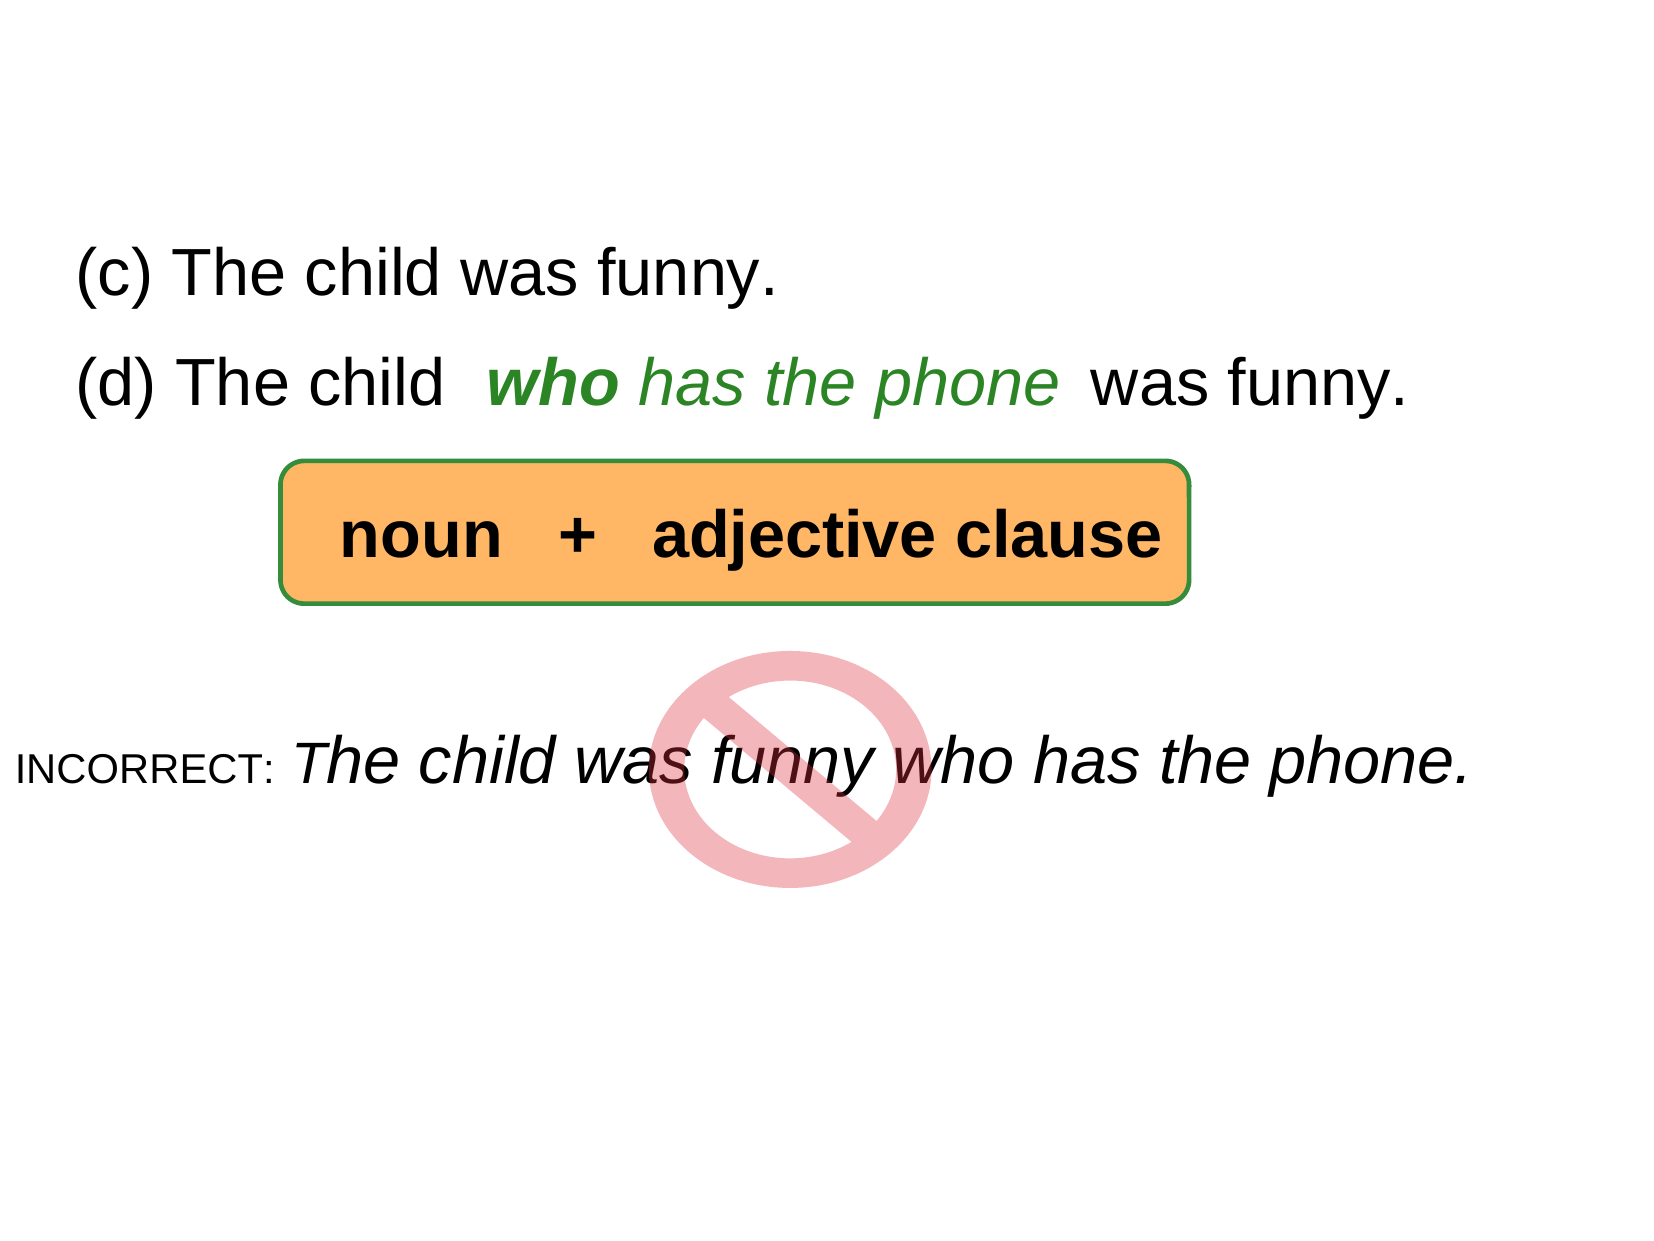

12-2 USING WHO AND WHOM IN ADJECTIVE CLAUSES
(c) The child was funny.
(d) The child was funny.
who has the phone
noun + adjective clause
INCORRECT: The child was funny who has the phone.